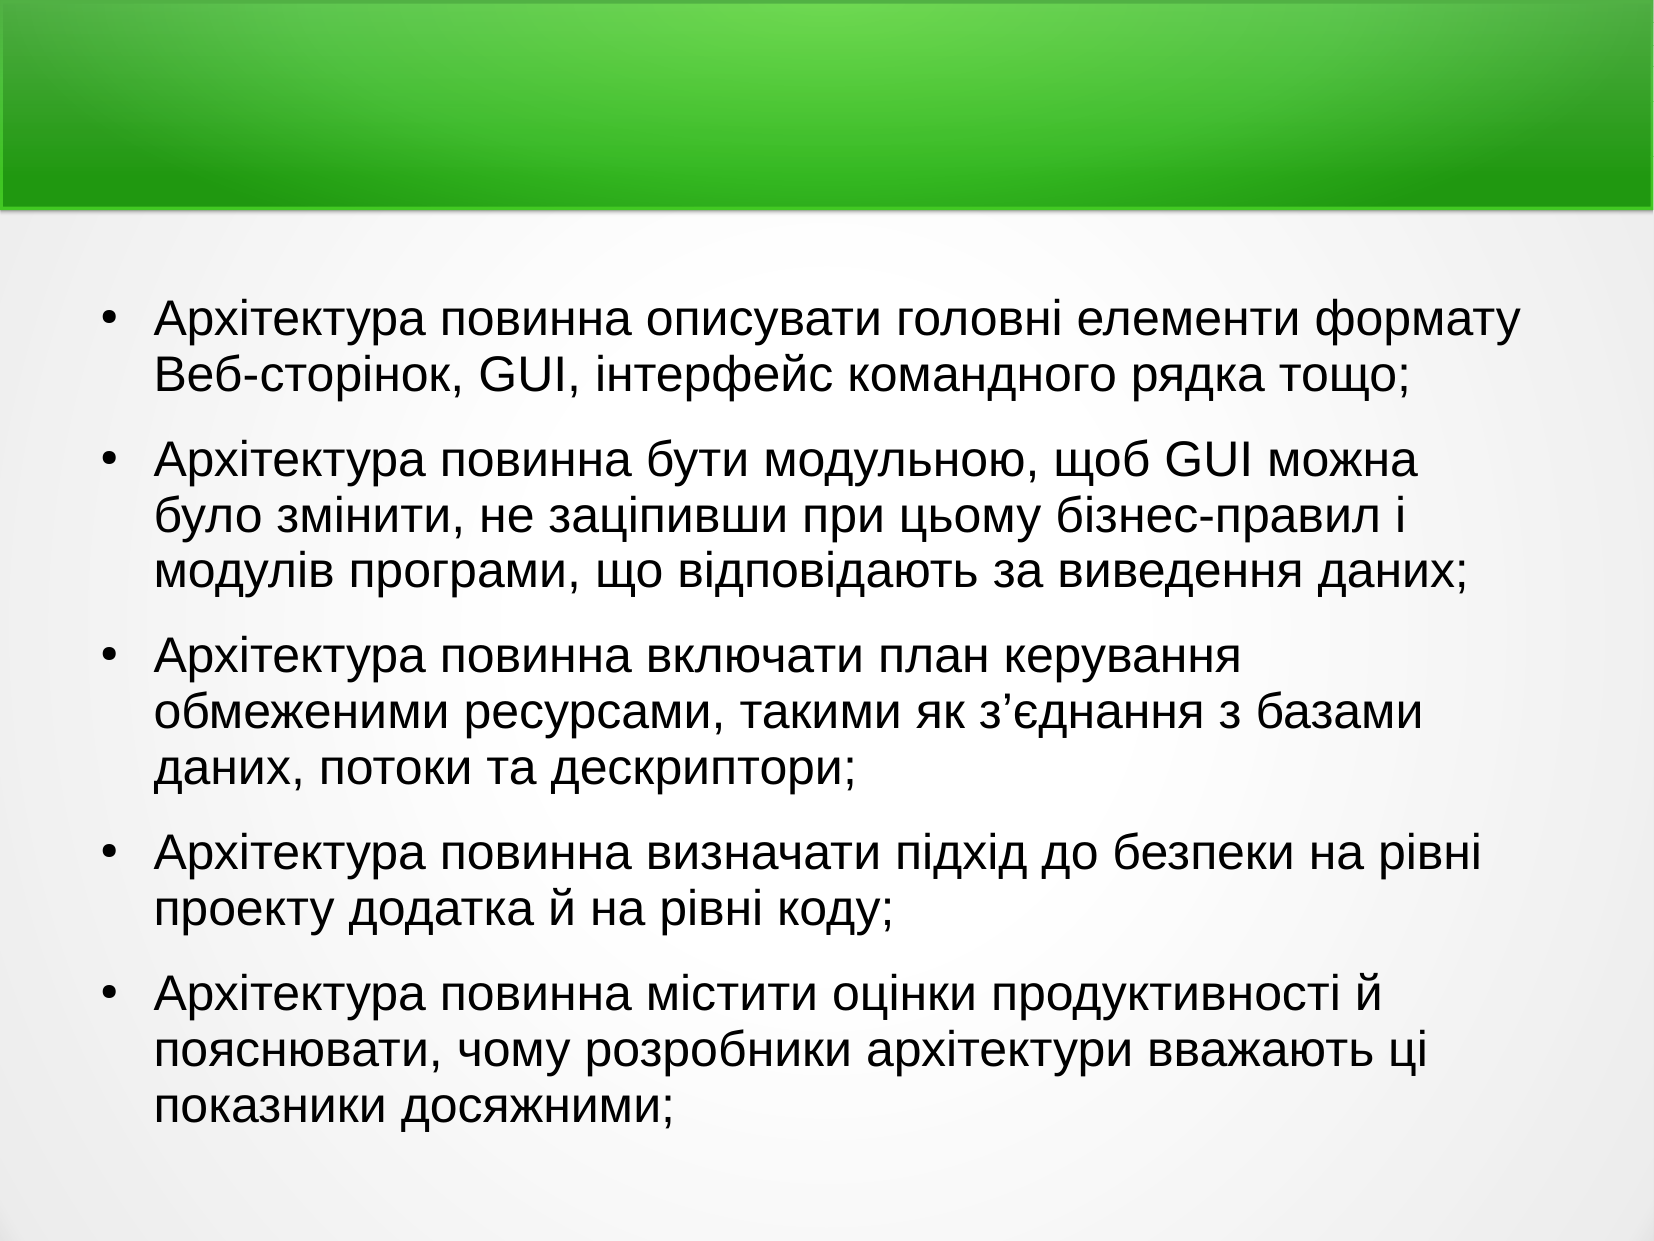

#
Архітектура повинна описувати головні елементи формату Веб-сторінок, GUI, інтерфейс командного рядка тощо;
Архітектура повинна бути модульною, щоб GUI можна було змінити, не заціпивши при цьому бізнес-правил і модулів програми, що відповідають за виведення даних;
Архітектура повинна включати план керування обмеженими ресурсами, такими як з’єднання з базами даних, потоки та дескриптори;
Архітектура повинна визначати підхід до безпеки на рівні прое­кту додатка й на рівні коду;
Архітектура повинна містити оцінки продуктивності й поясню­вати, чому розробники архітектури вважають ці показники досяжними;